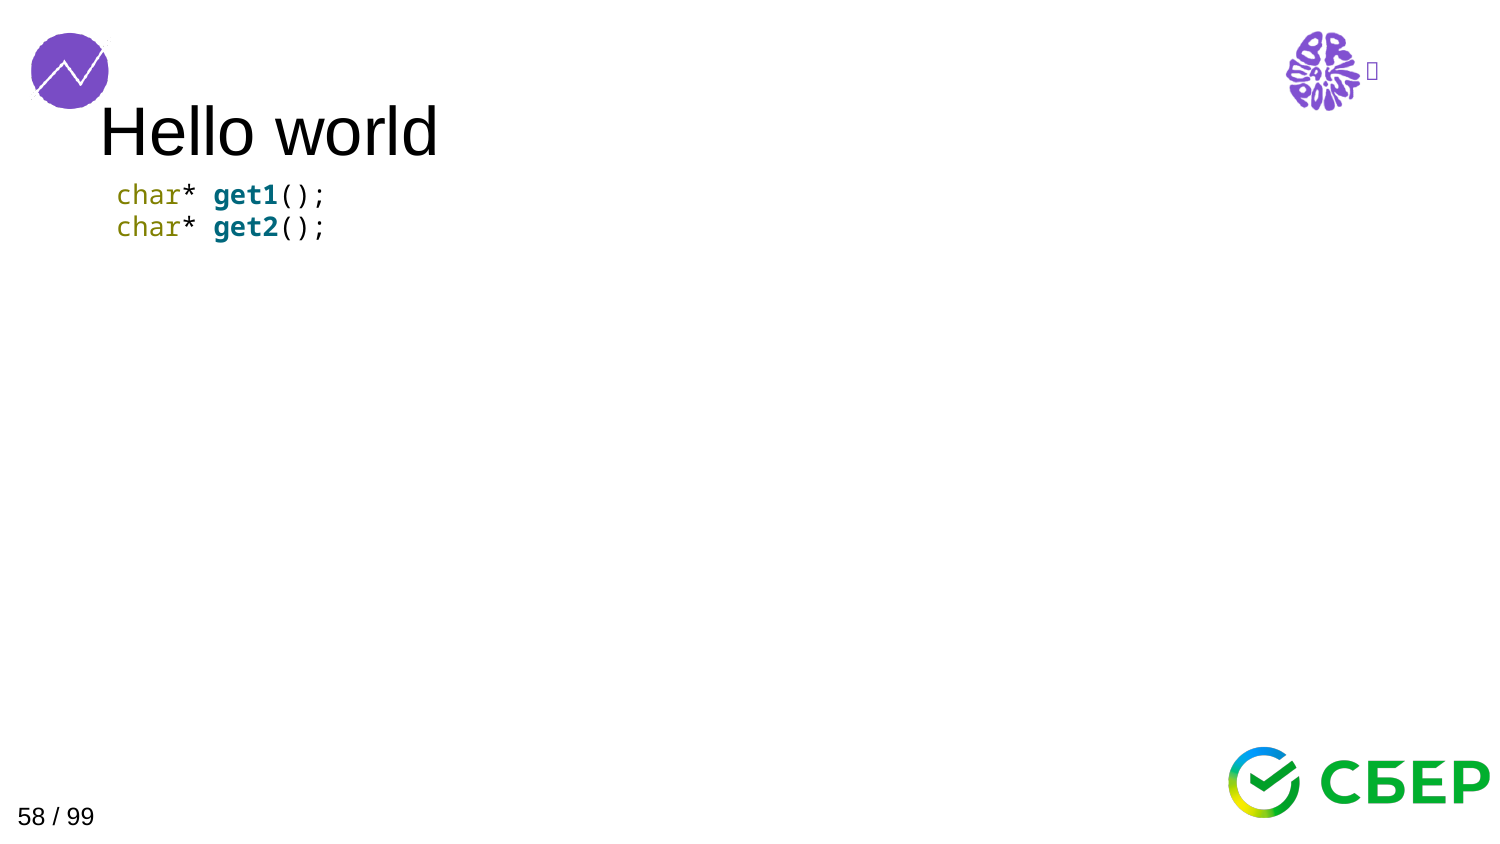

🐙
# Hello world
char* get1();
char* get2();